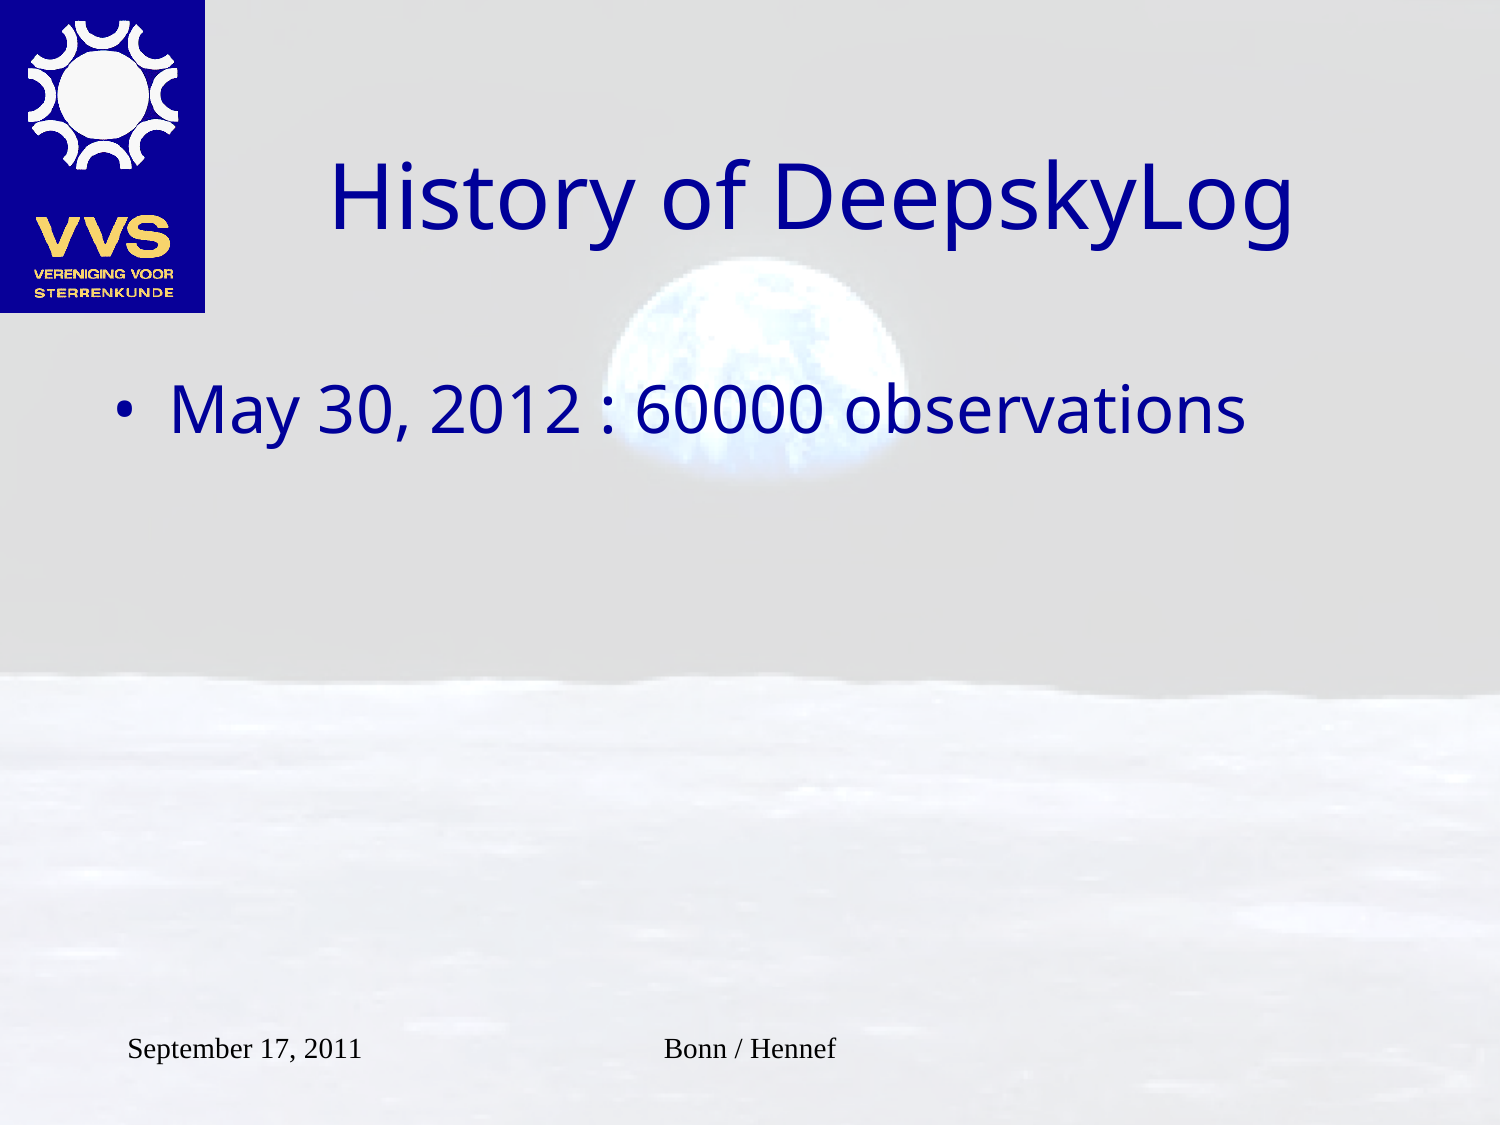

# History of DeepskyLog
May 30, 2012 : 60000 observations
September 17, 2011
Bonn / Hennef